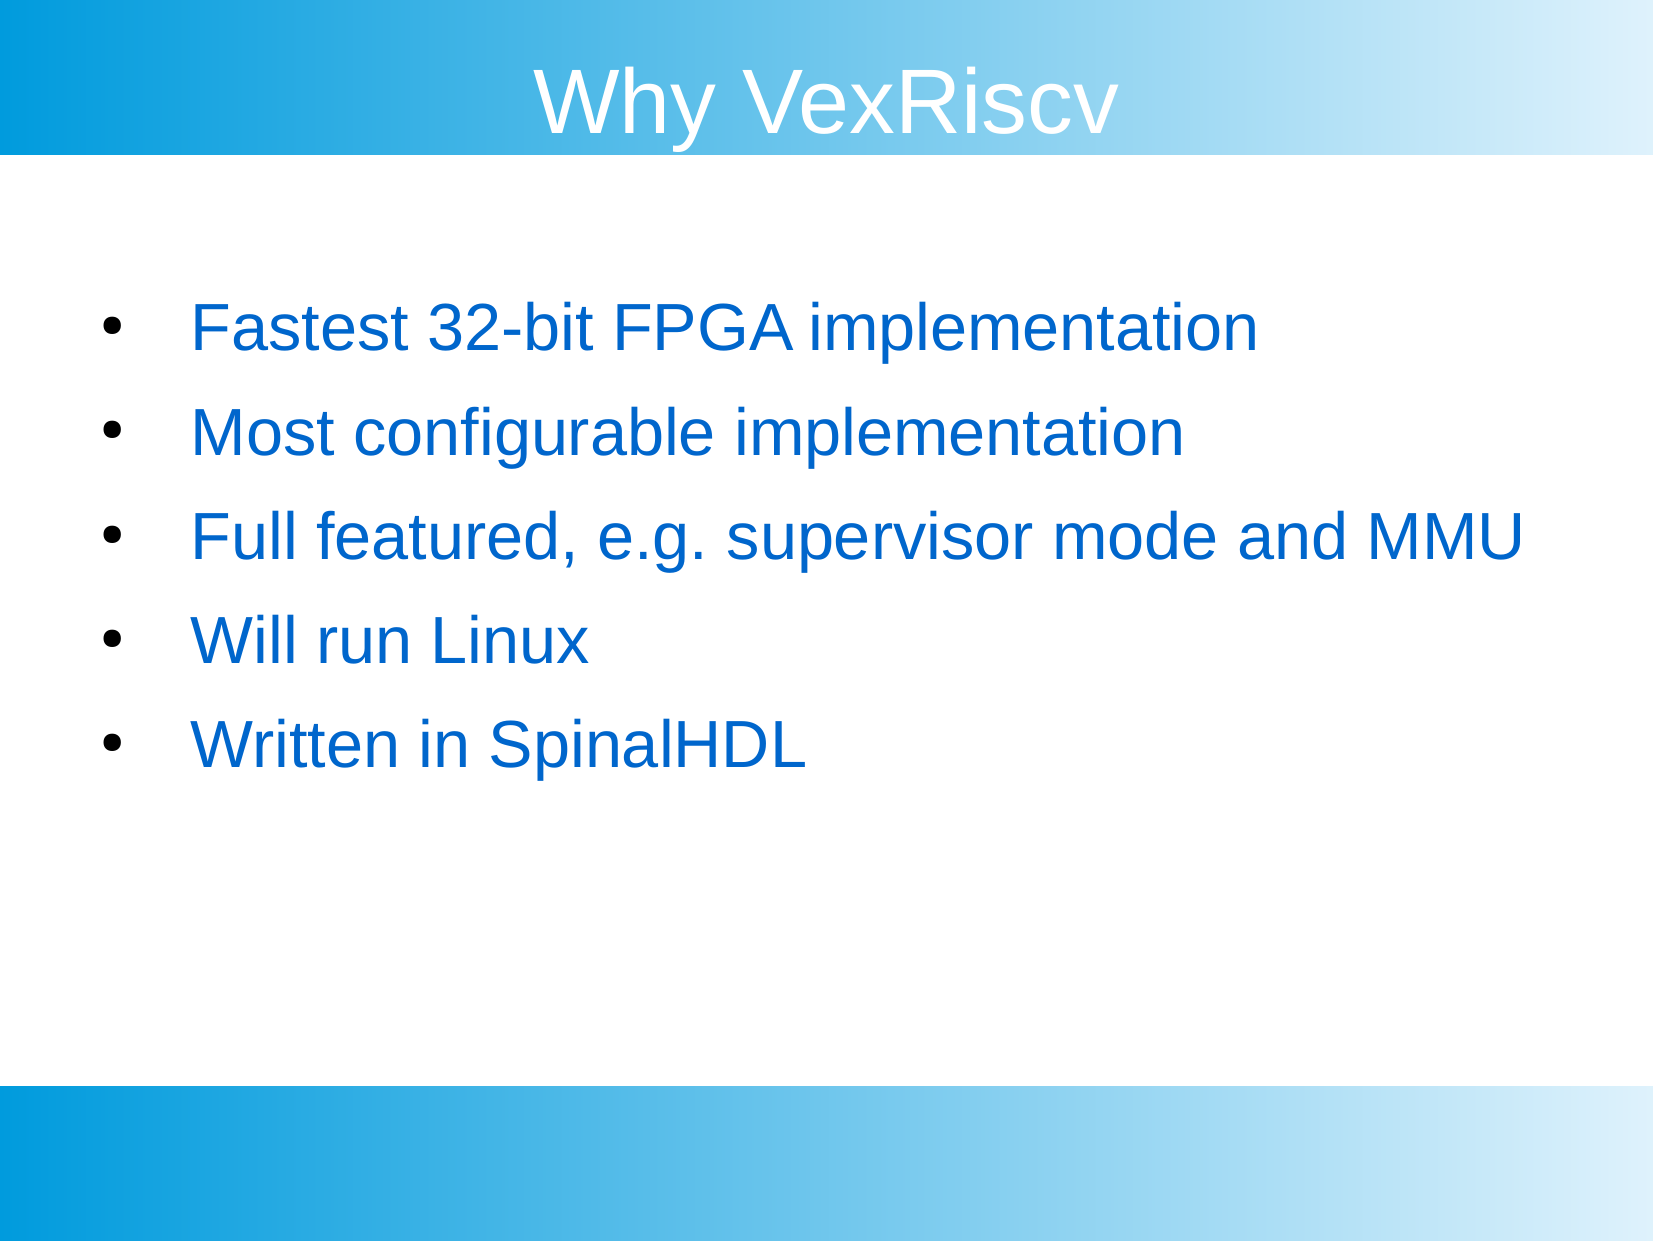

# Why VexRiscv
 Fastest 32-bit FPGA implementation
 Most configurable implementation
 Full featured, e.g. supervisor mode and MMU
 Will run Linux
 Written in SpinalHDL